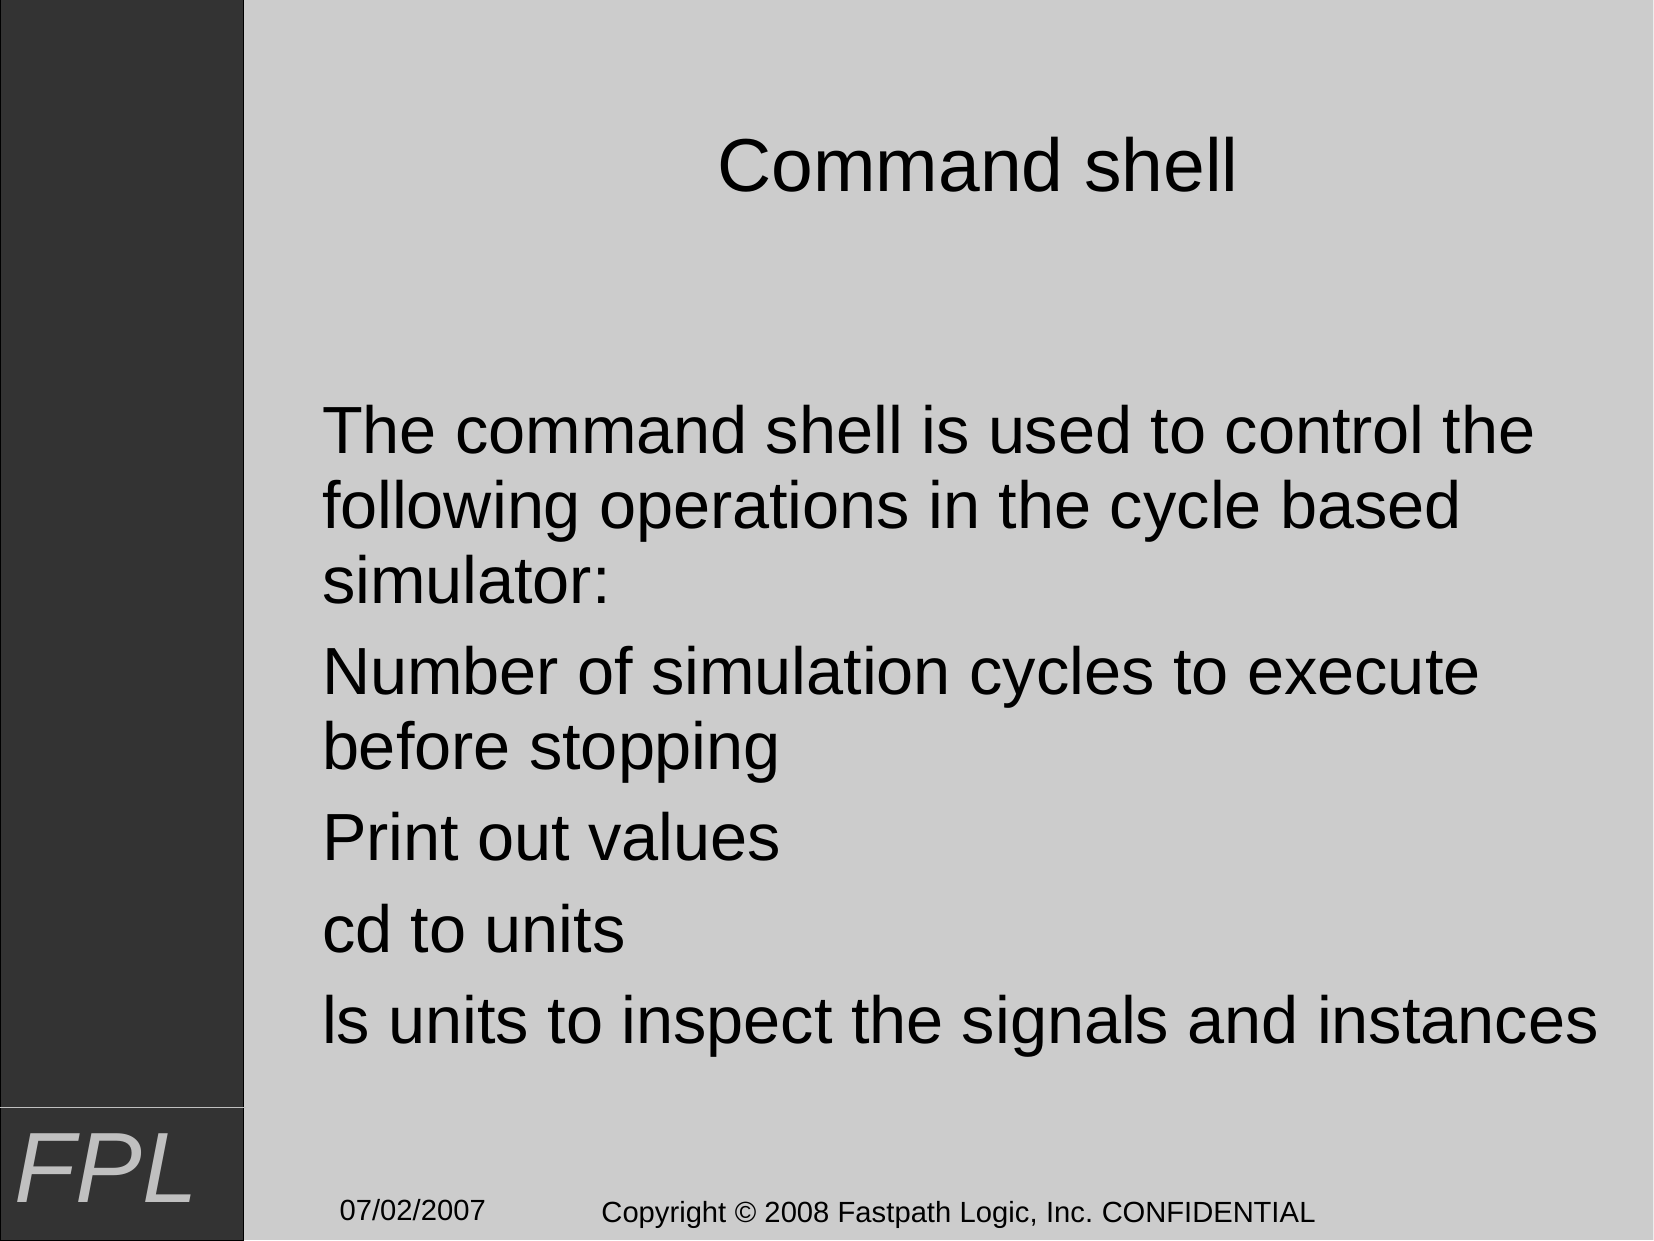

# Command shell
The command shell is used to control the following operations in the cycle based simulator:
Number of simulation cycles to execute before stopping
Print out values
cd to units
ls units to inspect the signals and instances
07/02/2007
© 2007 FASTPATH LOGIC INC.